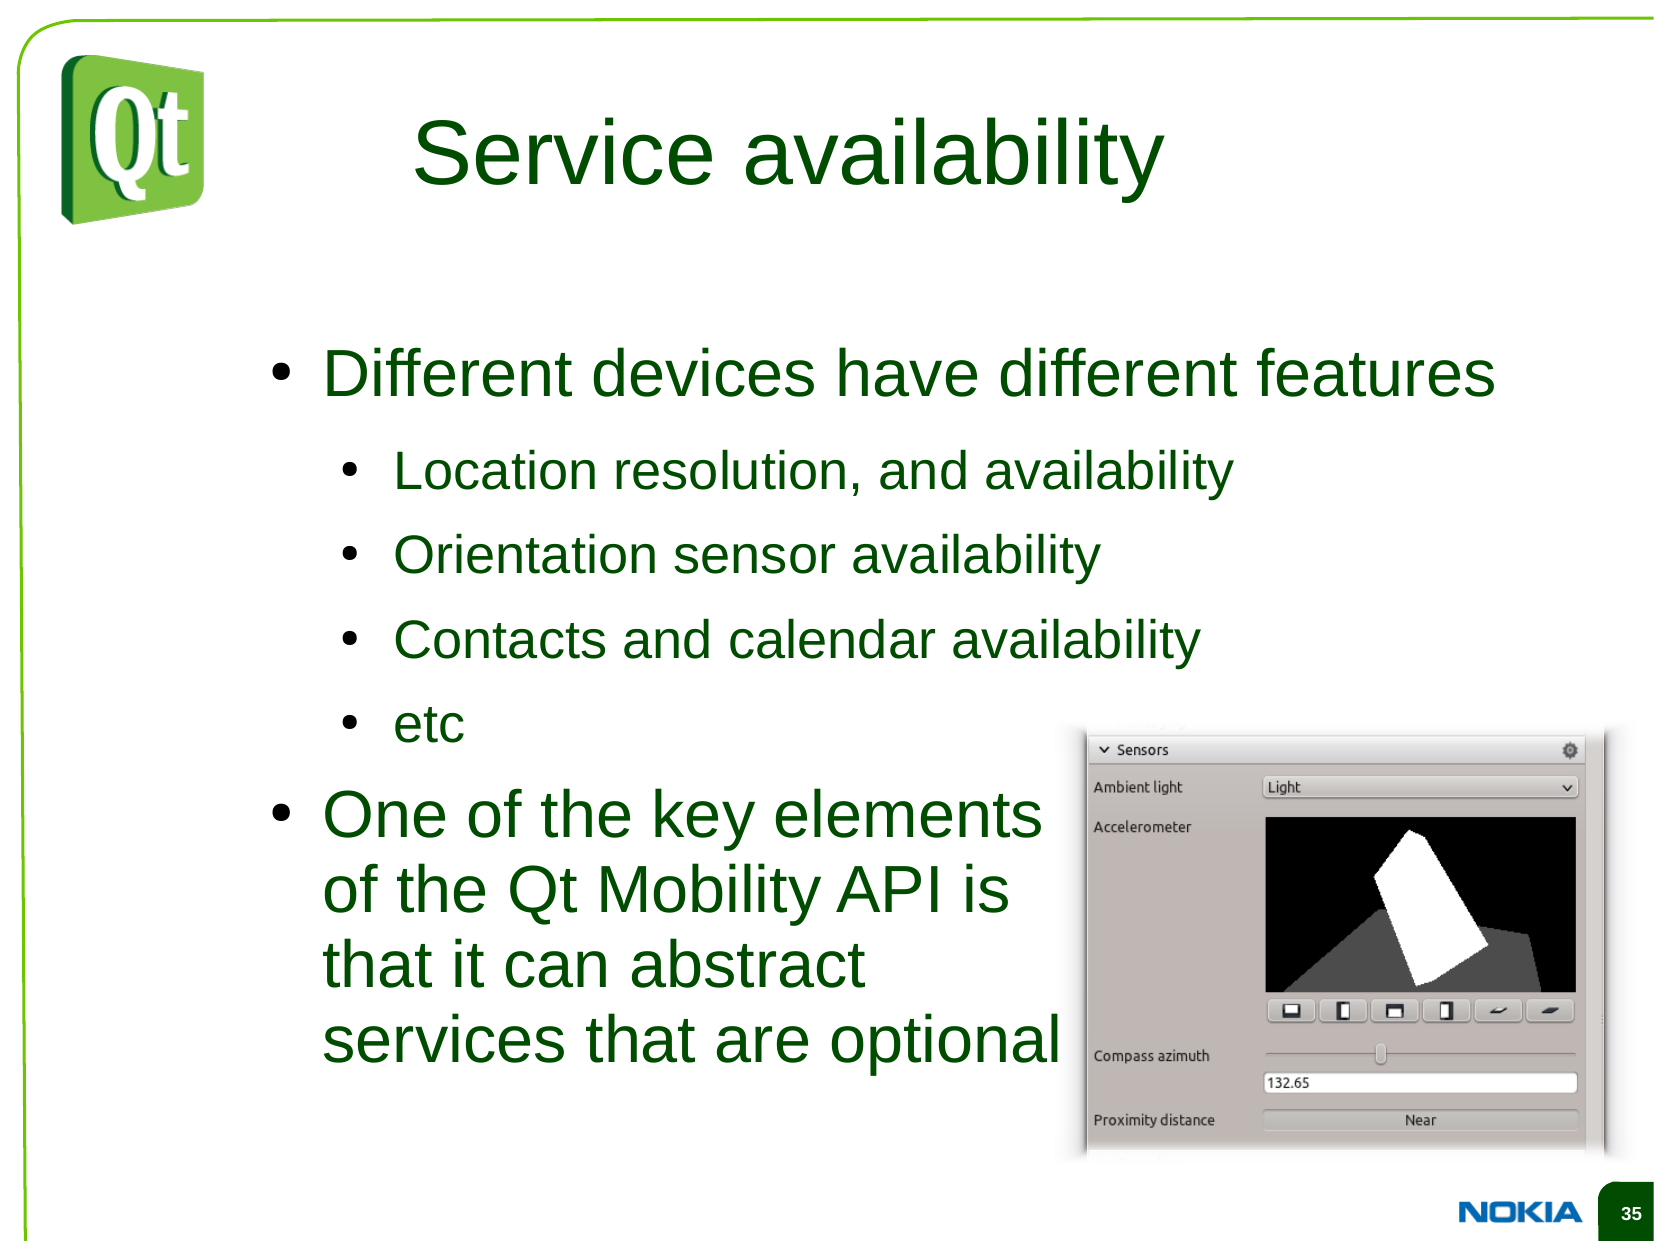

# Service availability
Different devices have different features
Location resolution, and availability
Orientation sensor availability
Contacts and calendar availability
etc
One of the key elements
of the Qt Mobility API is
that it can abstract
services that are optional